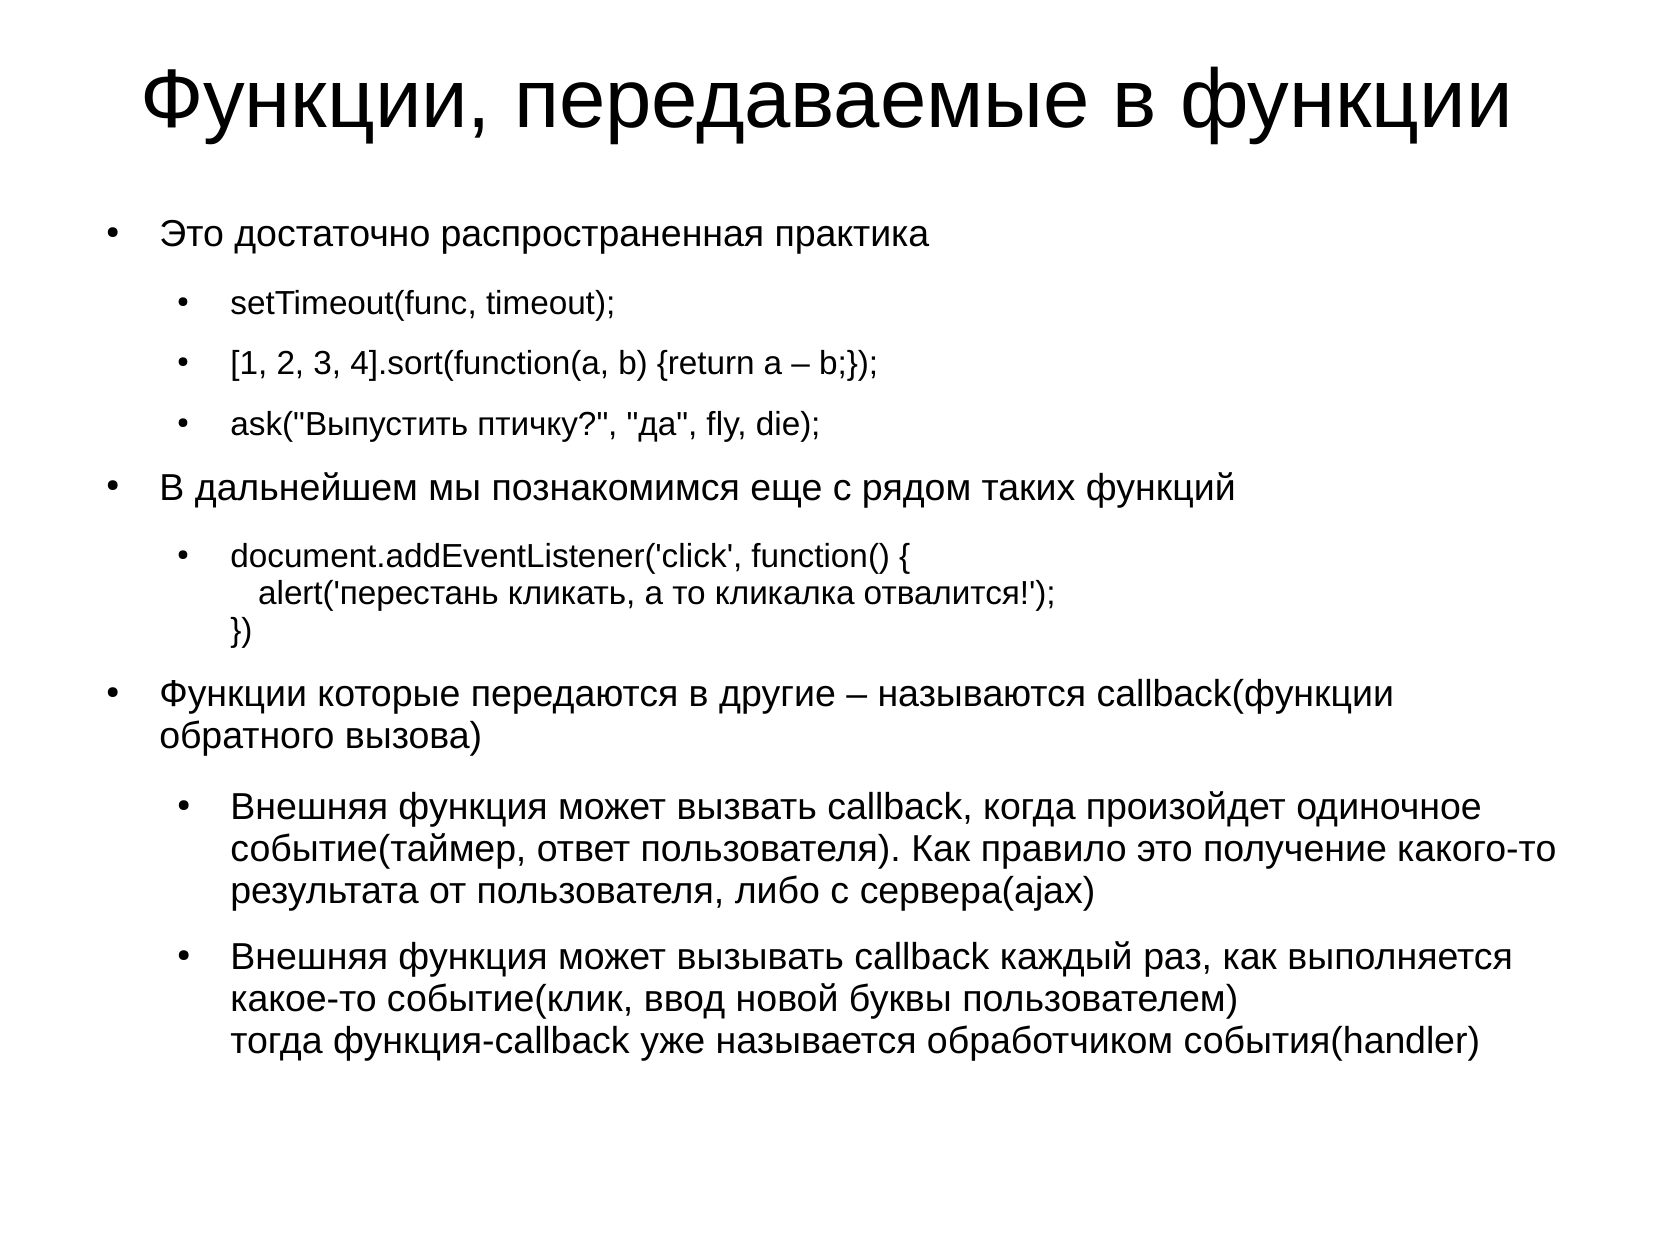

# Функции, передаваемые в функции
Это достаточно распространенная практика
setTimeout(func, timeout);
[1, 2, 3, 4].sort(function(a, b) {return a – b;});
ask("Выпустить птичку?", "да", fly, die);
В дальнейшем мы познакомимся еще с рядом таких функций
document.addEventListener('click', function() {
 alert('перестань кликать, а то кликалка отвалится!');
})
Функции которые передаются в другие – называются callback(функции обратного вызова)
Внешняя функция может вызвать callback, когда произойдет одиночное событие(таймер, ответ пользователя). Как правило это получение какого-то результата от пользователя, либо с сервера(ajax)
Внешняя функция может вызывать callback каждый раз, как выполняется какое-то событие(клик, ввод новой буквы пользователем)
тогда функция-callback уже называется обработчиком события(handler)